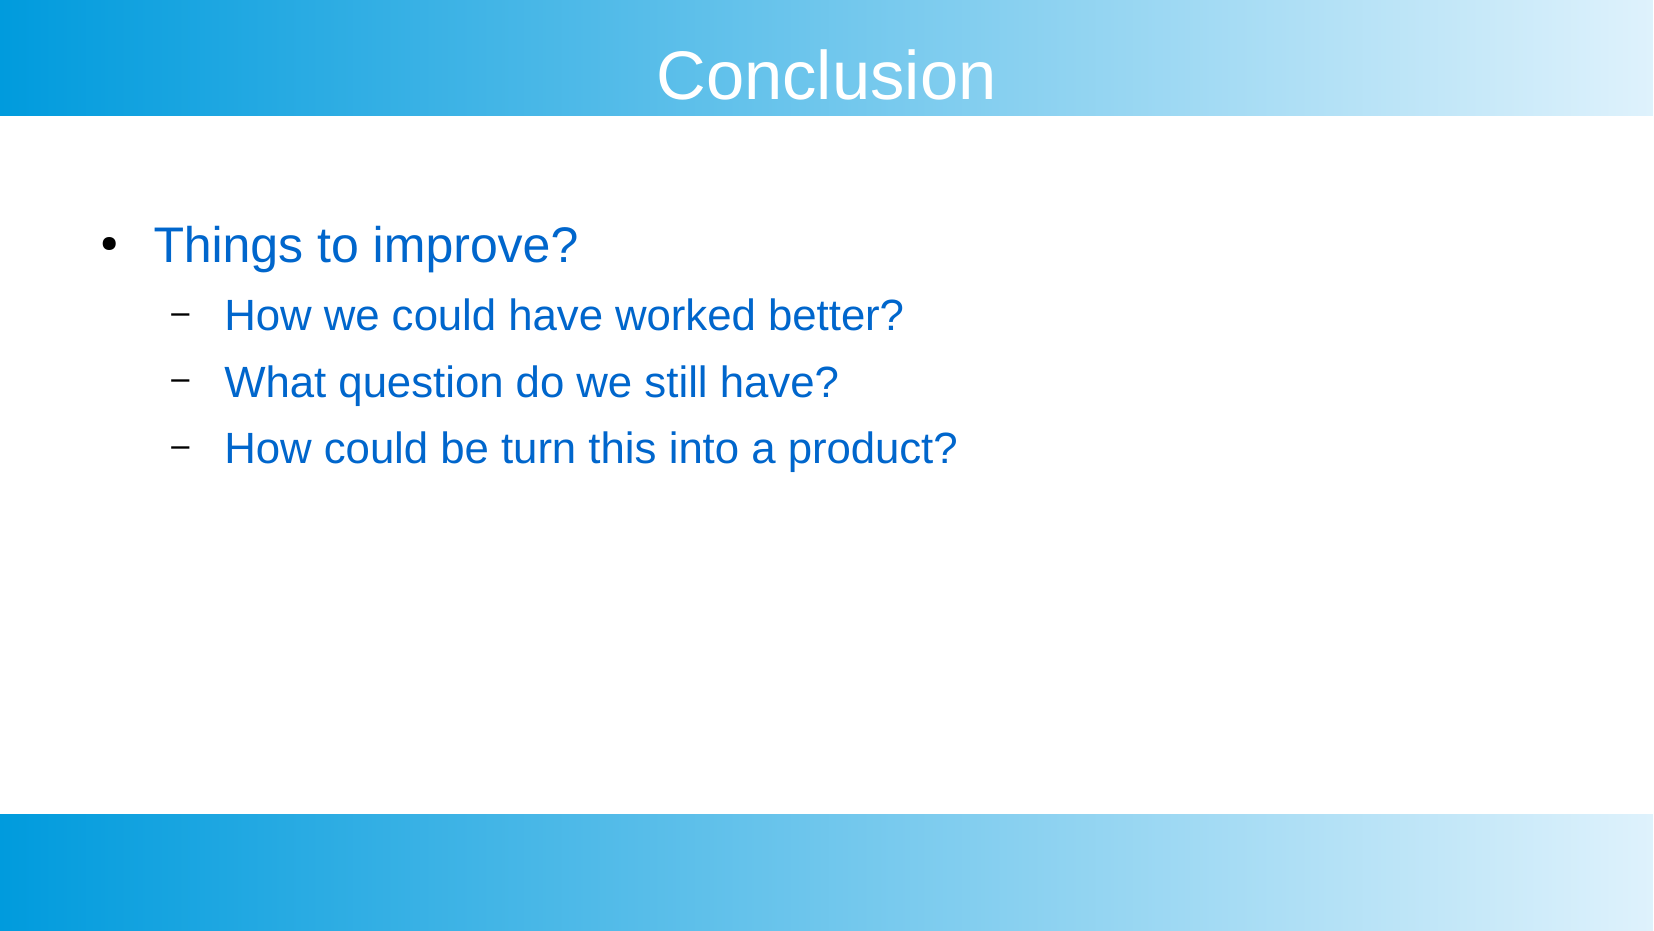

# Conclusion
Things to improve?
How we could have worked better?
What question do we still have?
How could be turn this into a product?